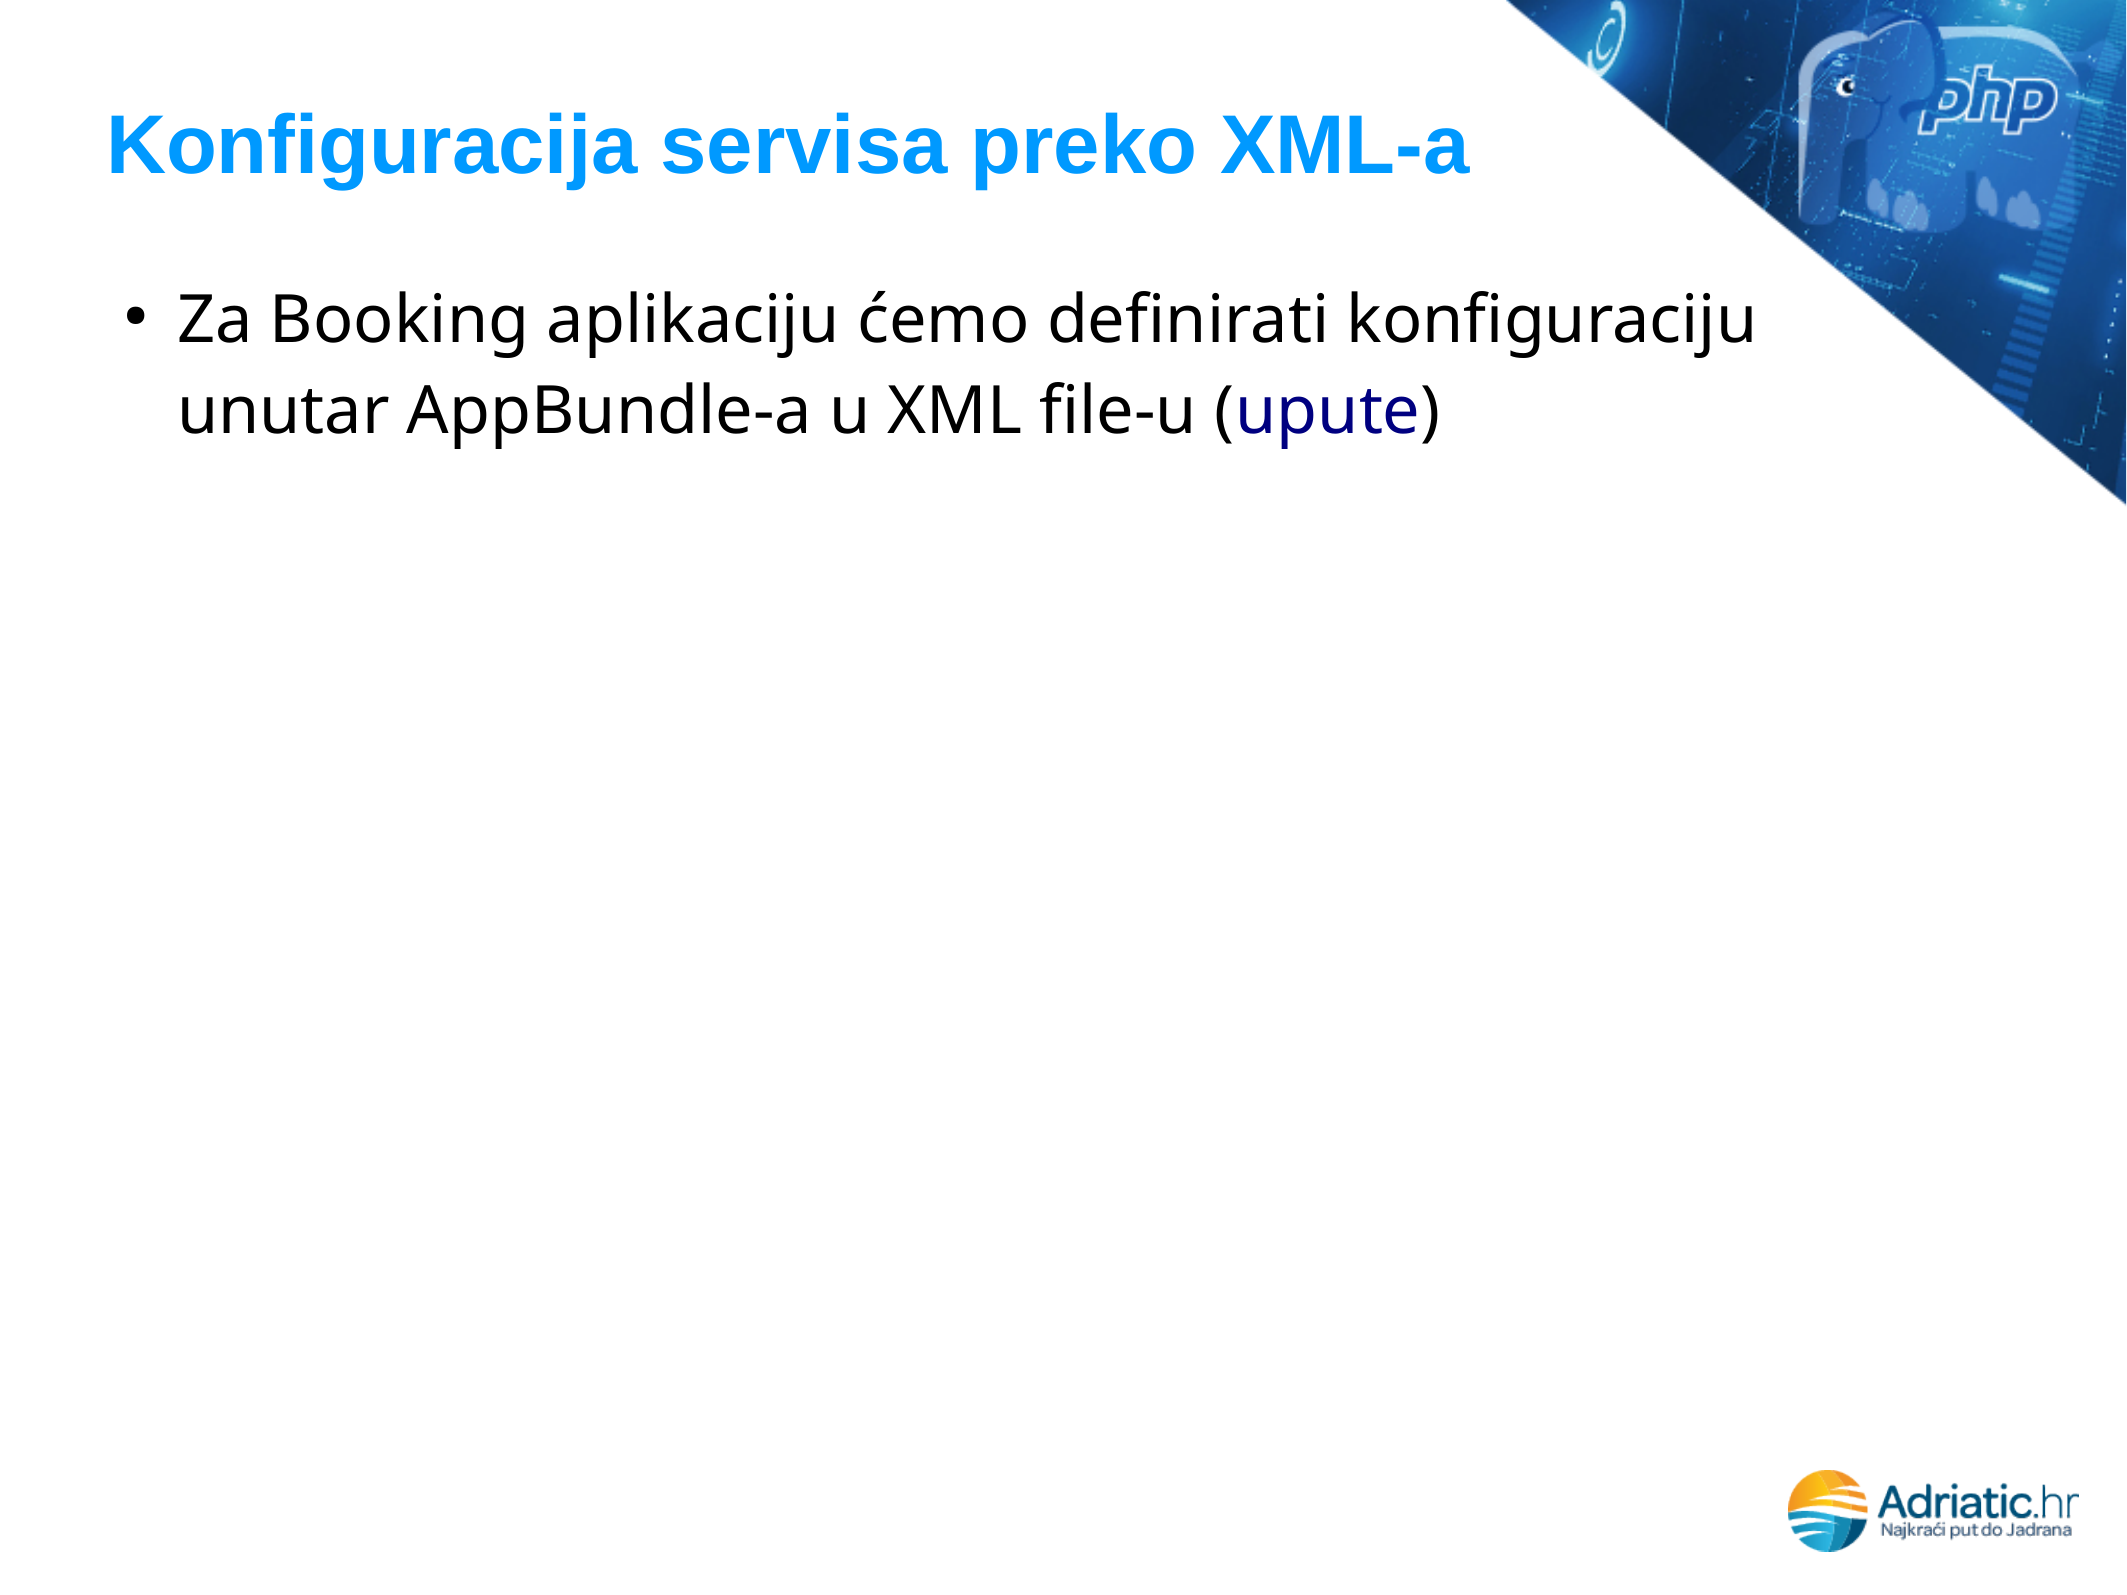

# Konfiguracija servisa preko XML-a
Za Booking aplikaciju ćemo definirati konfiguraciju unutar AppBundle-a u XML file-u (upute)